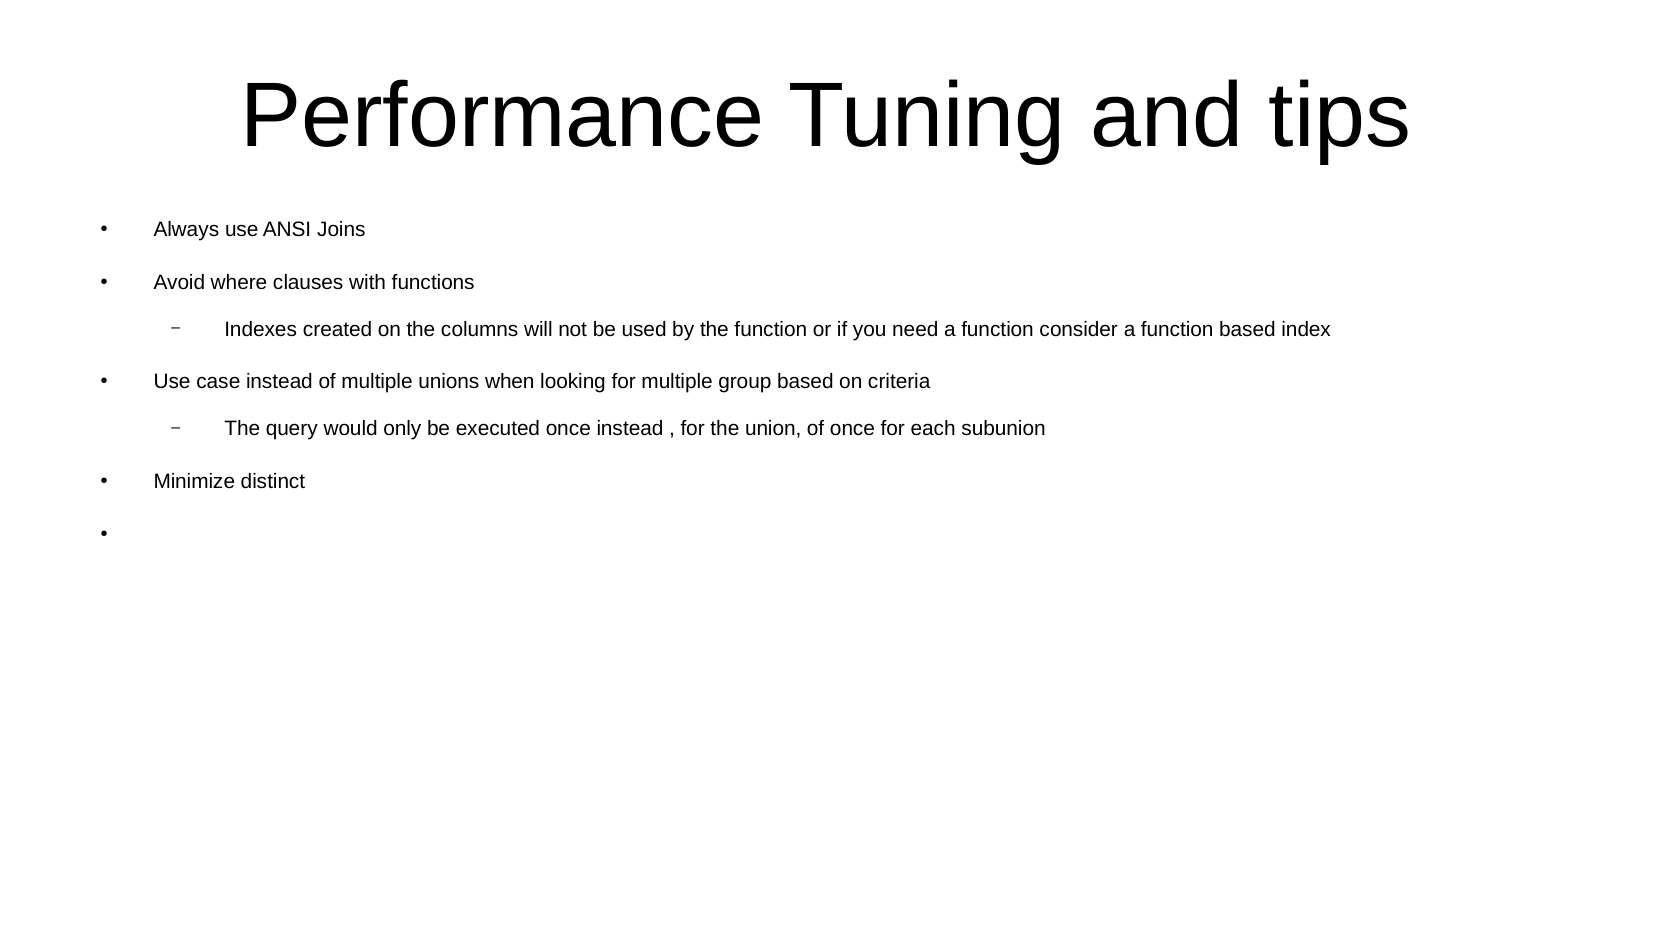

# Performance Tuning and tips
Always use ANSI Joins
Avoid where clauses with functions
Indexes created on the columns will not be used by the function or if you need a function consider a function based index
Use case instead of multiple unions when looking for multiple group based on criteria
The query would only be executed once instead , for the union, of once for each subunion
Minimize distinct